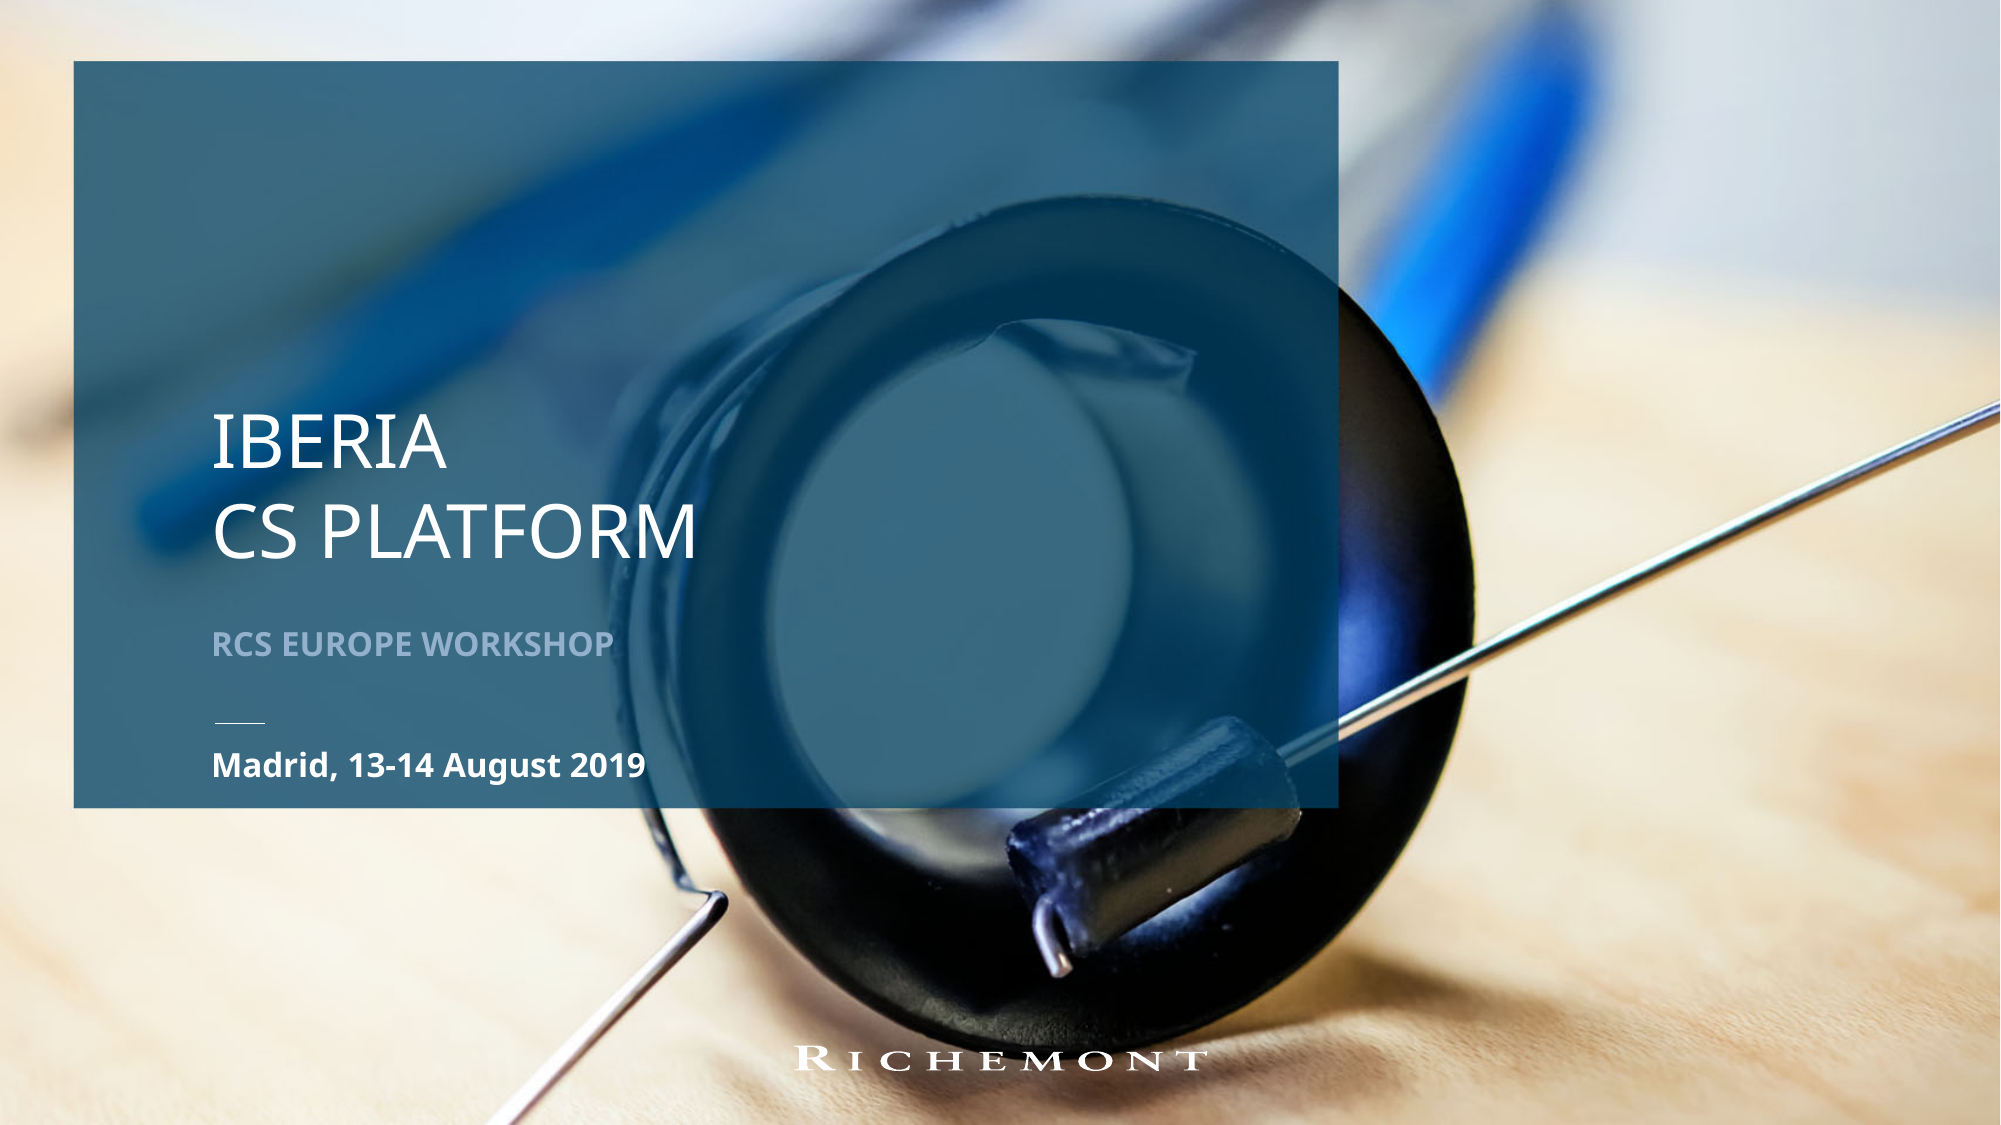

# IBERIA Cs PLATFORM
rcs EUROPE WORKSHOP
Madrid, 13-14 August 2019